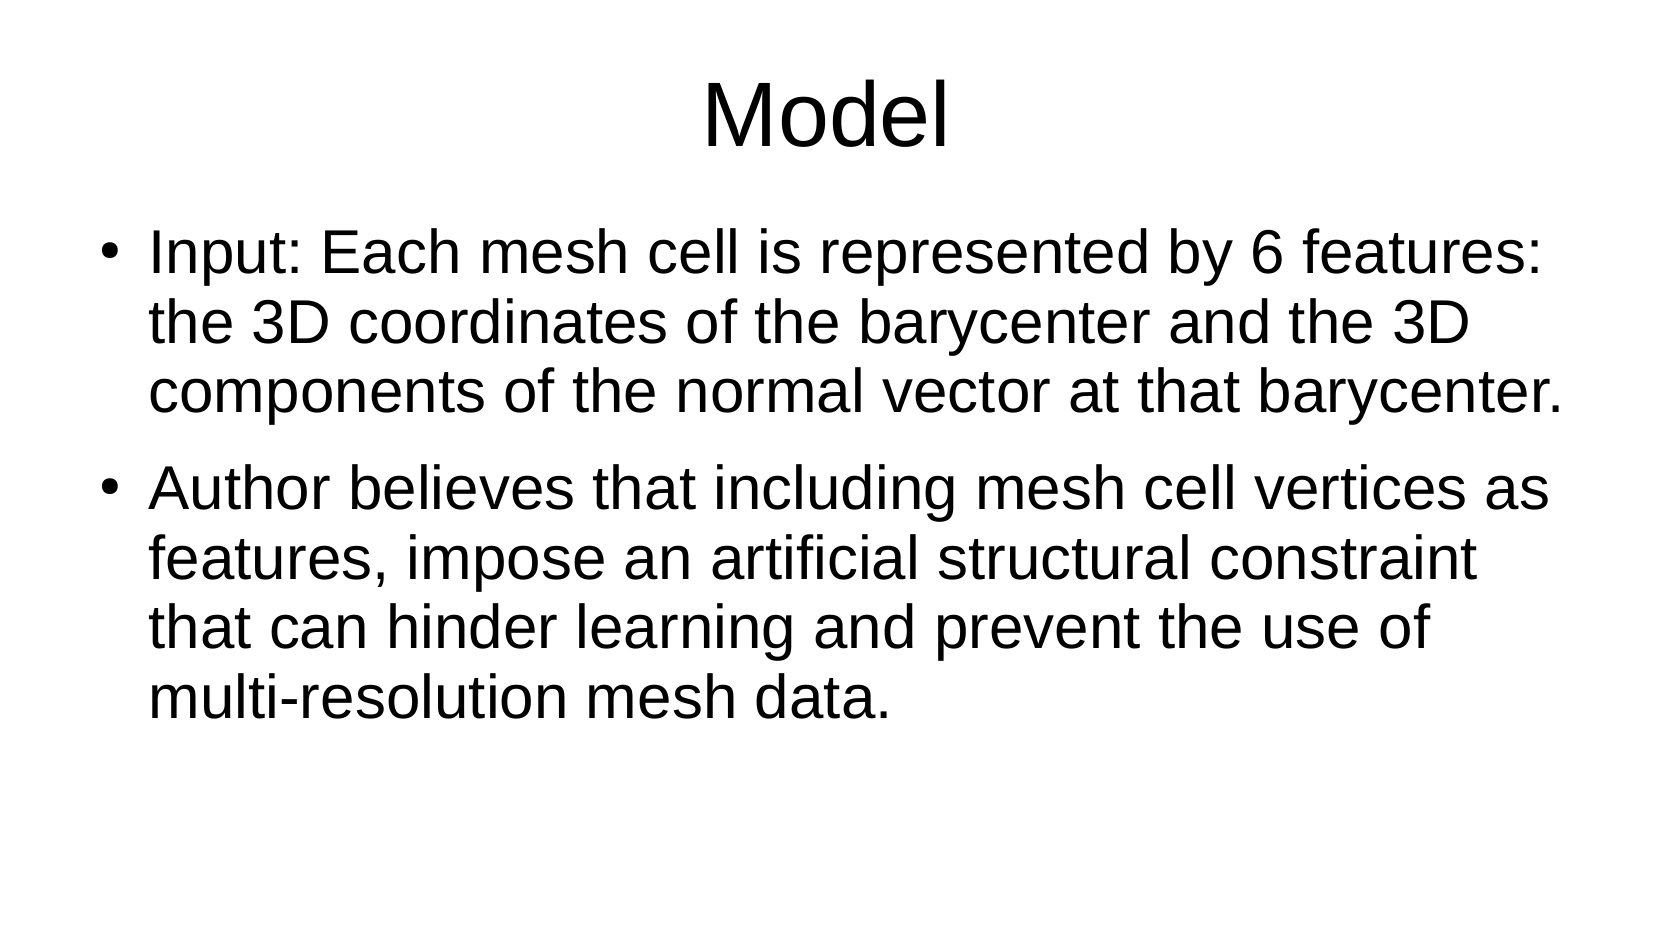

# Model
Input: Each mesh cell is represented by 6 features: the 3D coordinates of the barycenter and the 3D components of the normal vector at that barycenter.
Author believes that including mesh cell vertices as features, impose an artificial structural constraint that can hinder learning and prevent the use of multi-resolution mesh data.